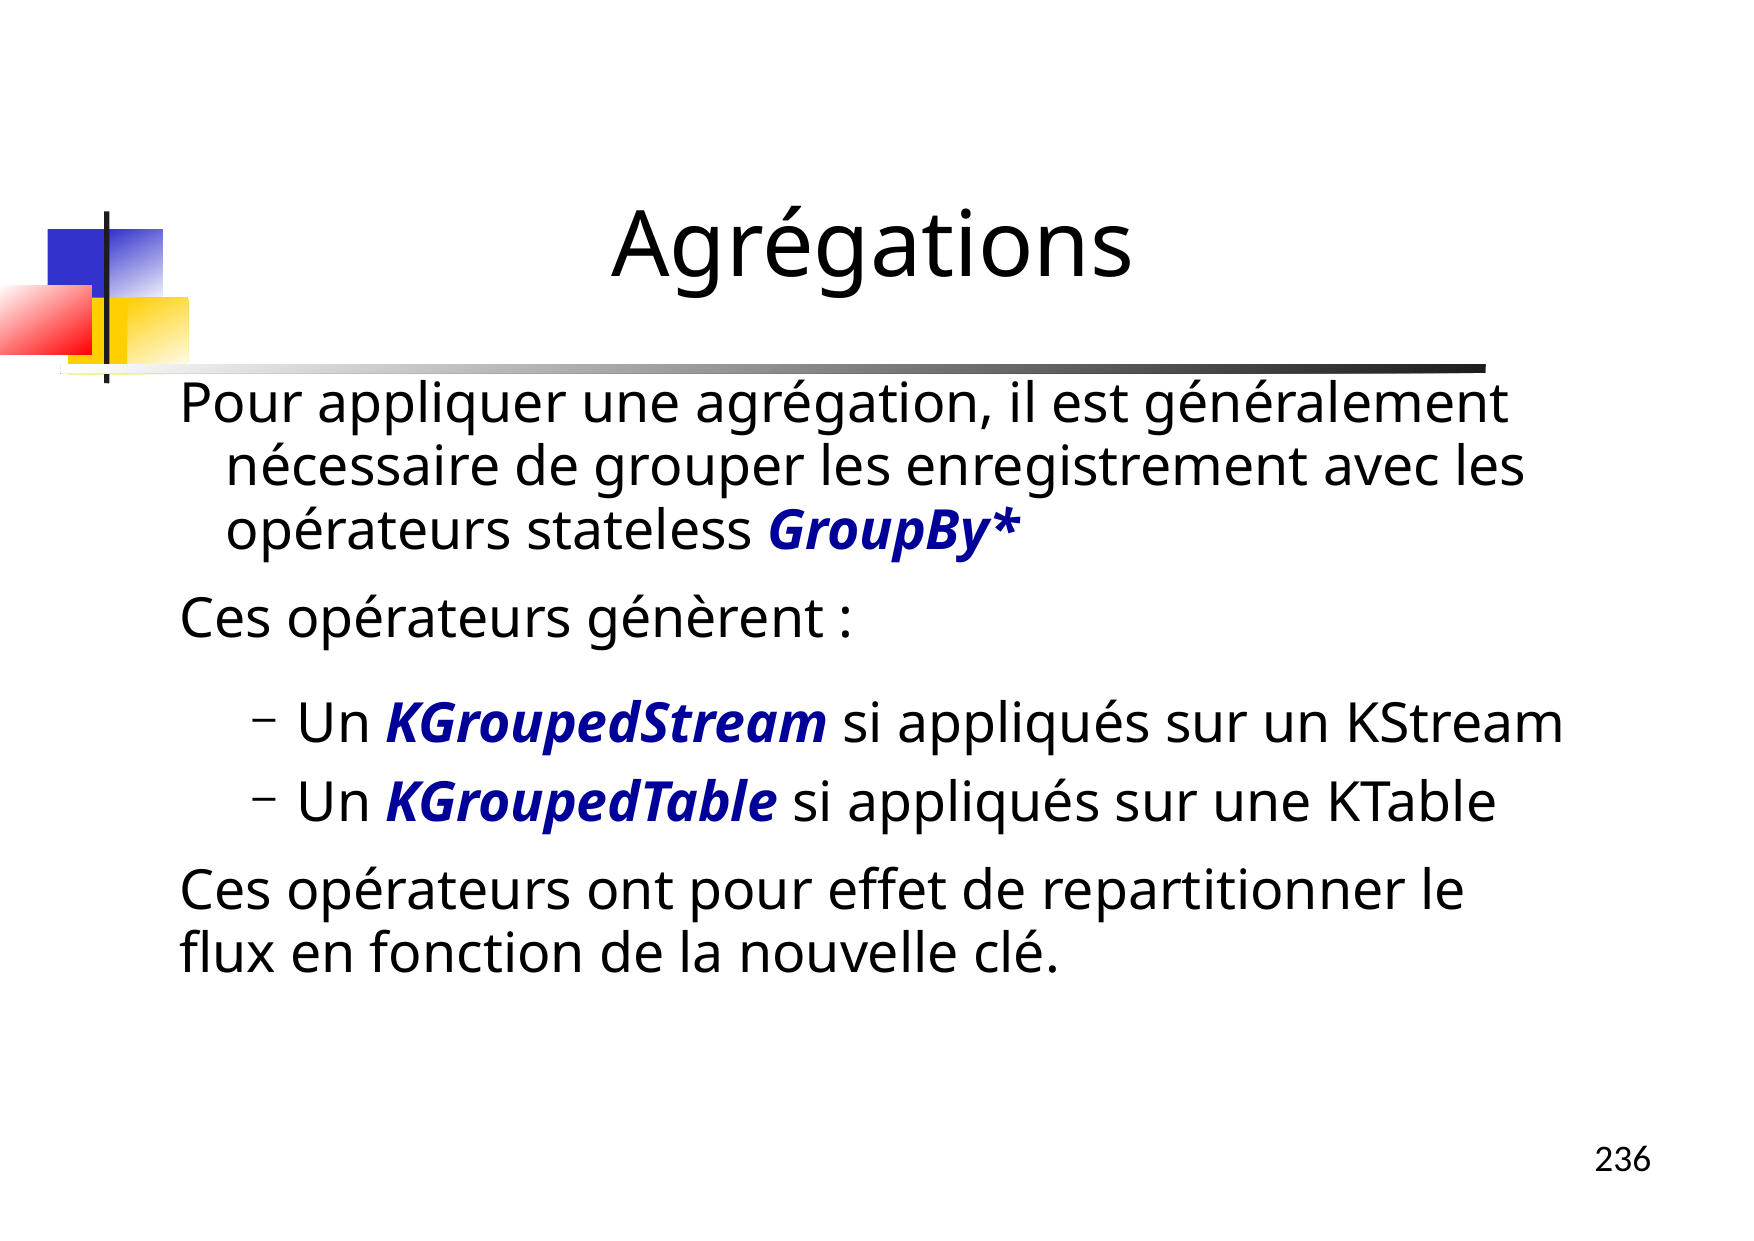

# Agrégations
Pour appliquer une agrégation, il est généralement nécessaire de grouper les enregistrement avec les opérateurs stateless GroupBy*
Ces opérateurs génèrent :
Un KGroupedStream si appliqués sur un KStream
Un KGroupedTable si appliqués sur une KTable
Ces opérateurs ont pour effet de repartitionner le flux en fonction de la nouvelle clé.